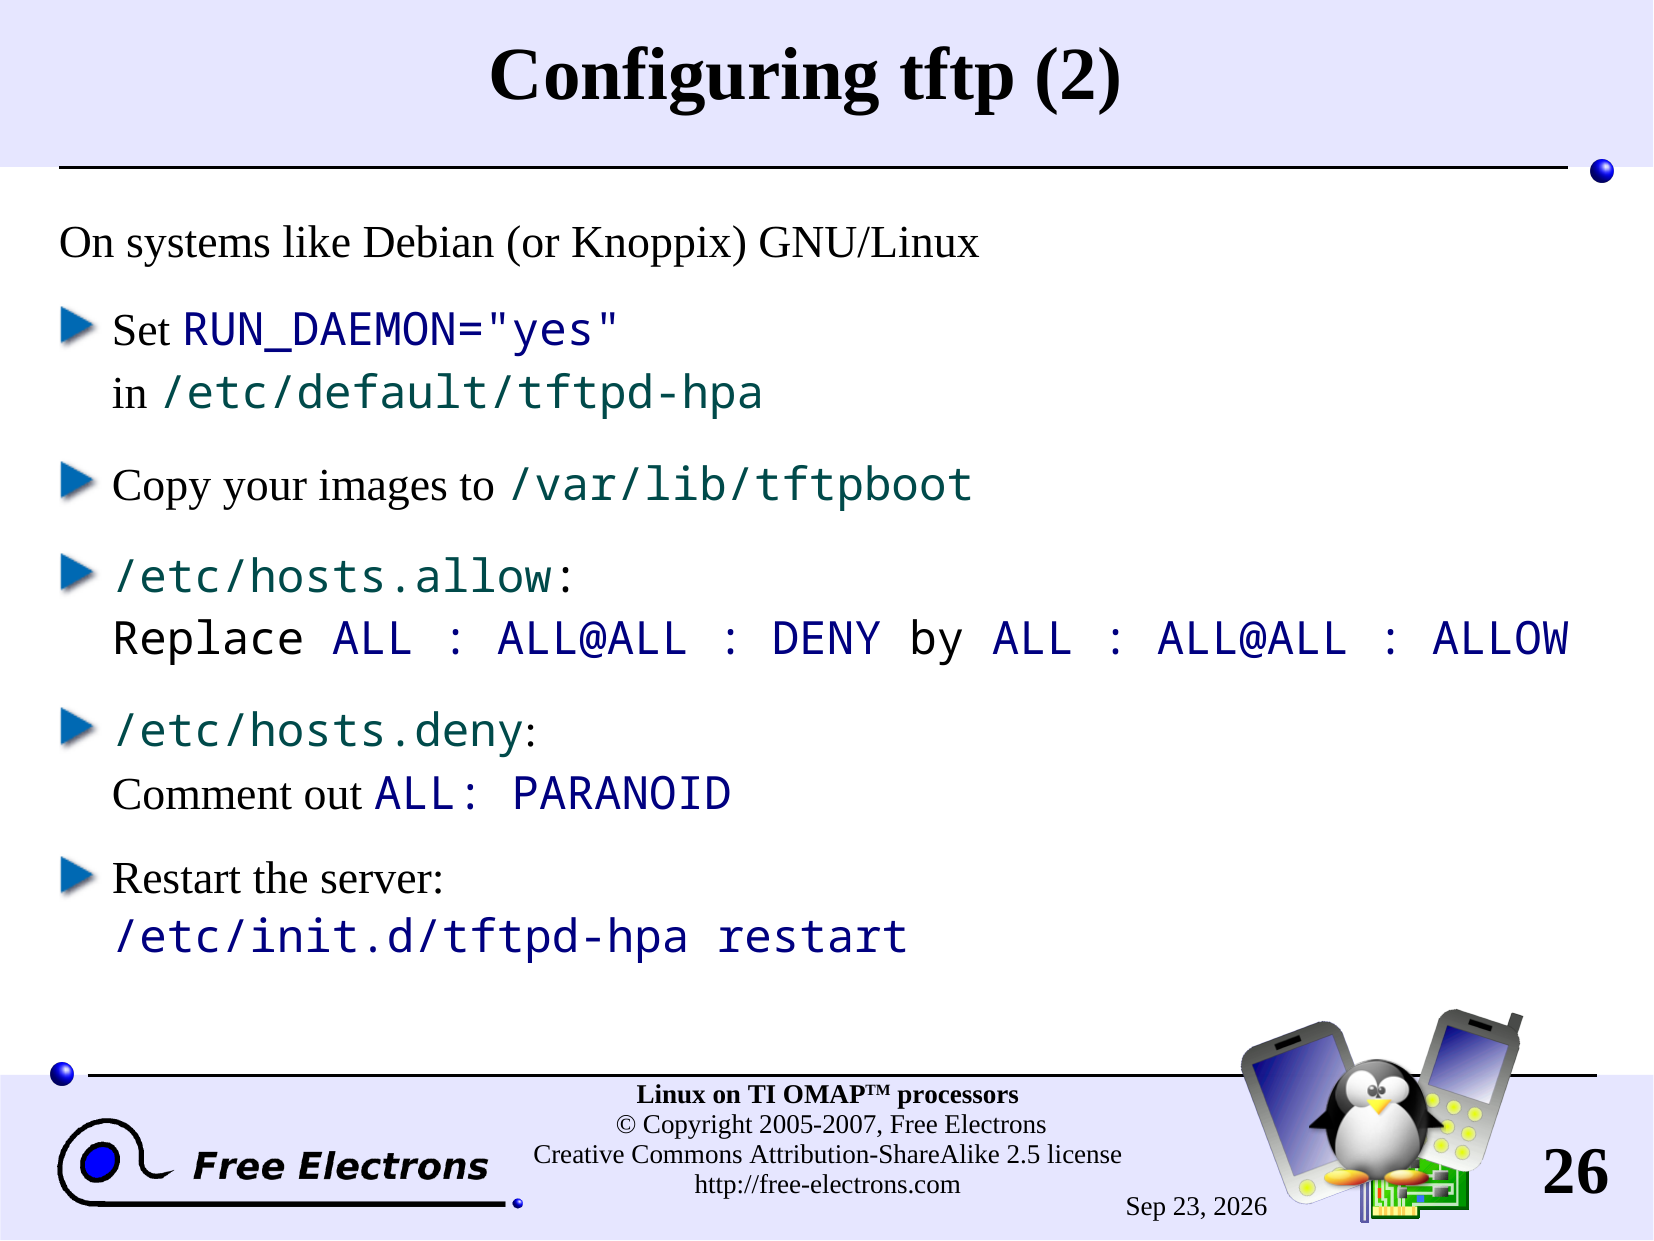

# Configuring tftp (2)
On systems like Debian (or Knoppix) GNU/Linux
Set RUN_DAEMON="yes"
in /etc/default/tftpd-hpa
Copy your images to /var/lib/tftpboot
/etc/hosts.allow:
Replace ALL : ALL@ALL : DENY by ALL : ALL@ALL : ALLOW
/etc/hosts.deny:
Comment out ALL: PARANOID
Restart the server:
/etc/init.d/tftpd-hpa restart